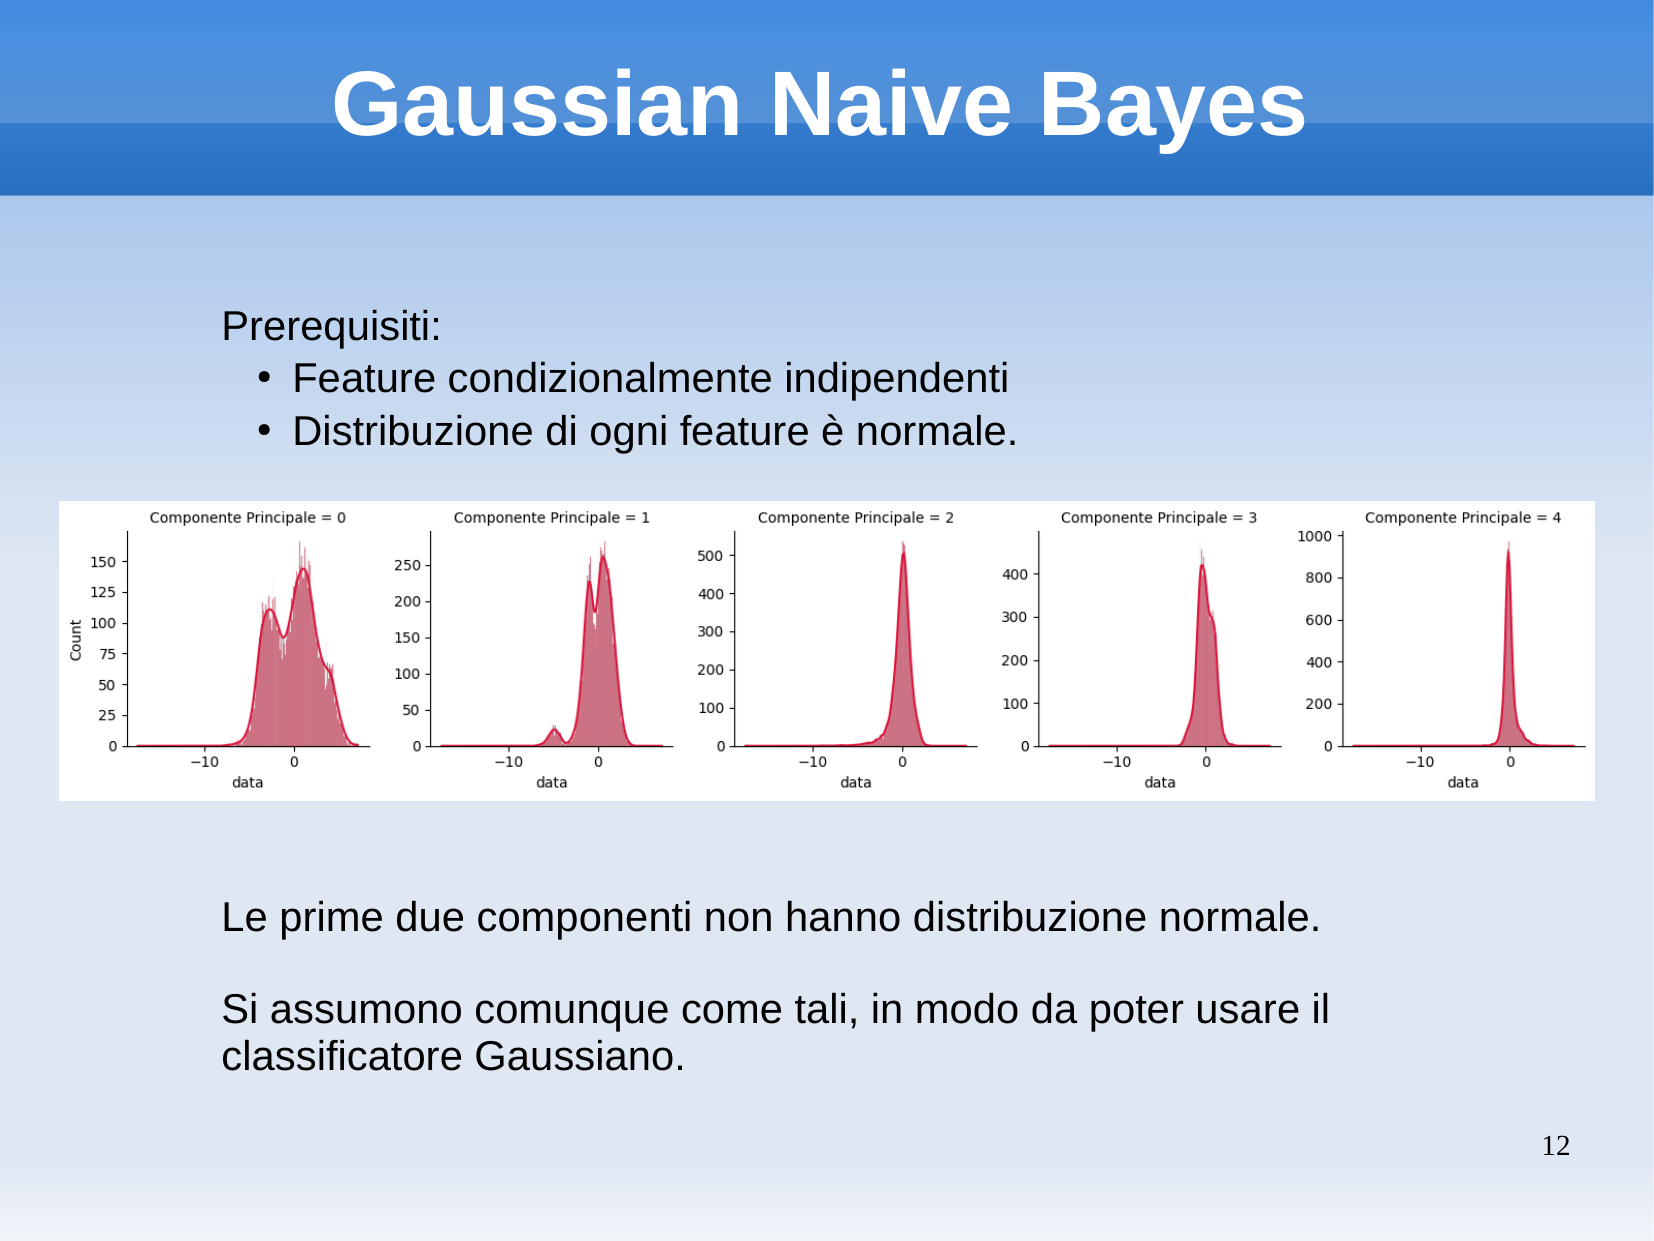

# Gaussian Naive Bayes
Prerequisiti:
Feature condizionalmente indipendenti
Distribuzione di ogni feature è normale.
Le prime due componenti non hanno distribuzione normale.
Si assumono comunque come tali, in modo da poter usare il classificatore Gaussiano.
12